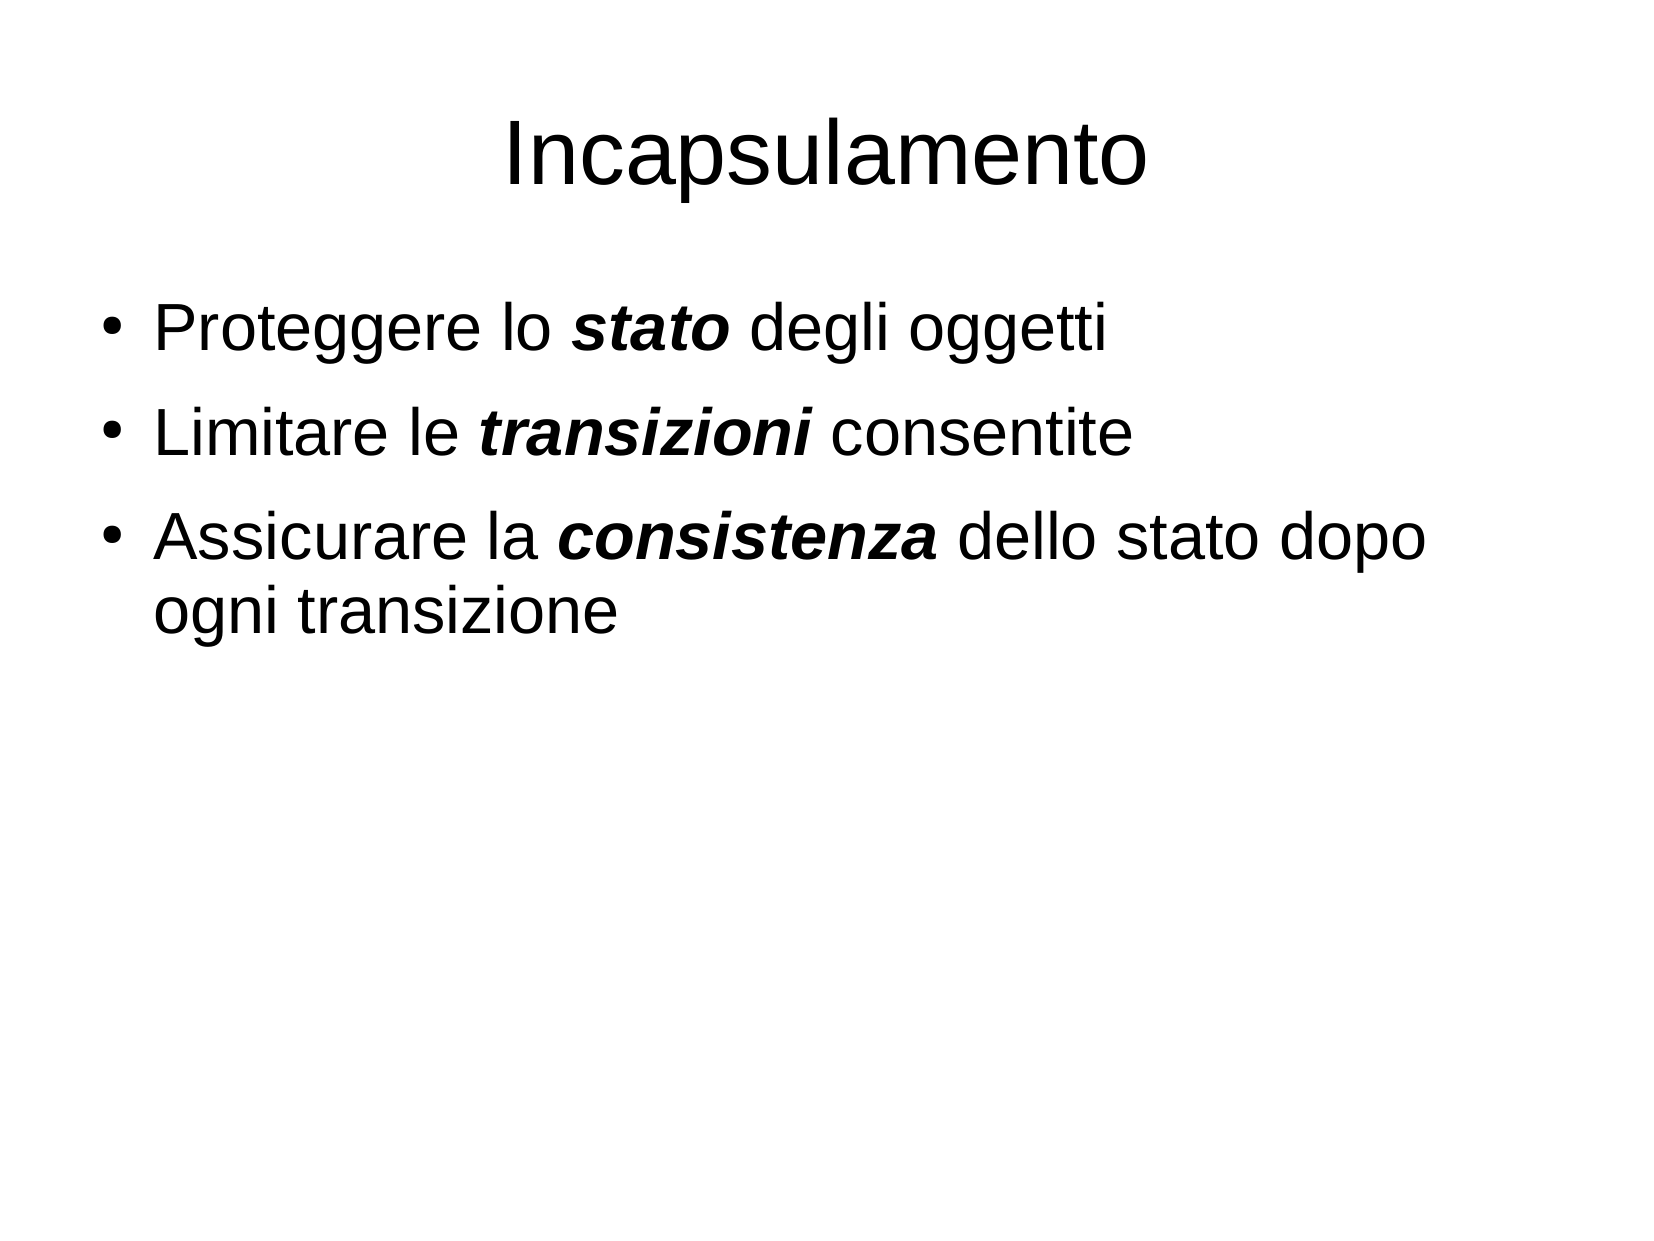

# Incapsulamento
Proteggere lo stato degli oggetti
Limitare le transizioni consentite
Assicurare la consistenza dello stato dopo ogni transizione